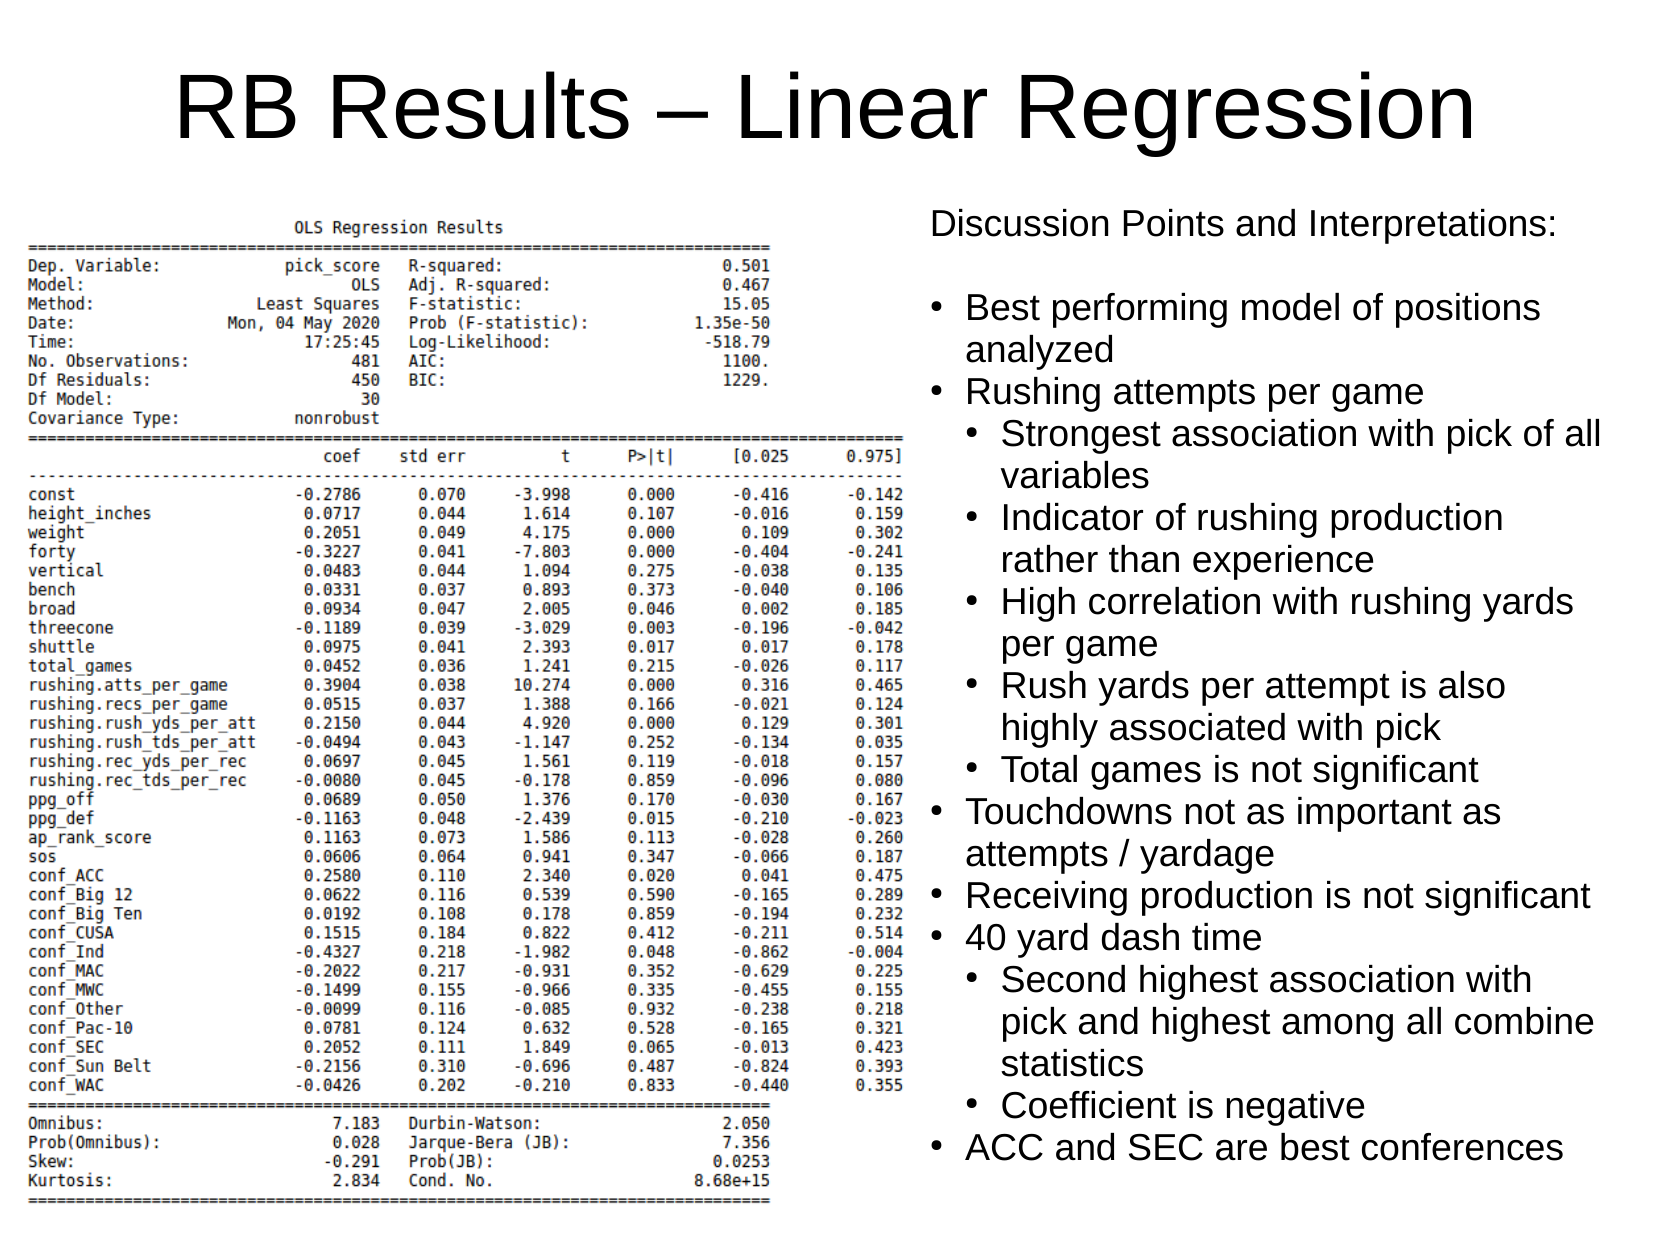

# RB Results – Linear Regression
Discussion Points and Interpretations:
Best performing model of positions analyzed
Rushing attempts per game
Strongest association with pick of all variables
Indicator of rushing production rather than experience
High correlation with rushing yards per game
Rush yards per attempt is also highly associated with pick
Total games is not significant
Touchdowns not as important as attempts / yardage
Receiving production is not significant
40 yard dash time
Second highest association with pick and highest among all combine statistics
Coefficient is negative
ACC and SEC are best conferences